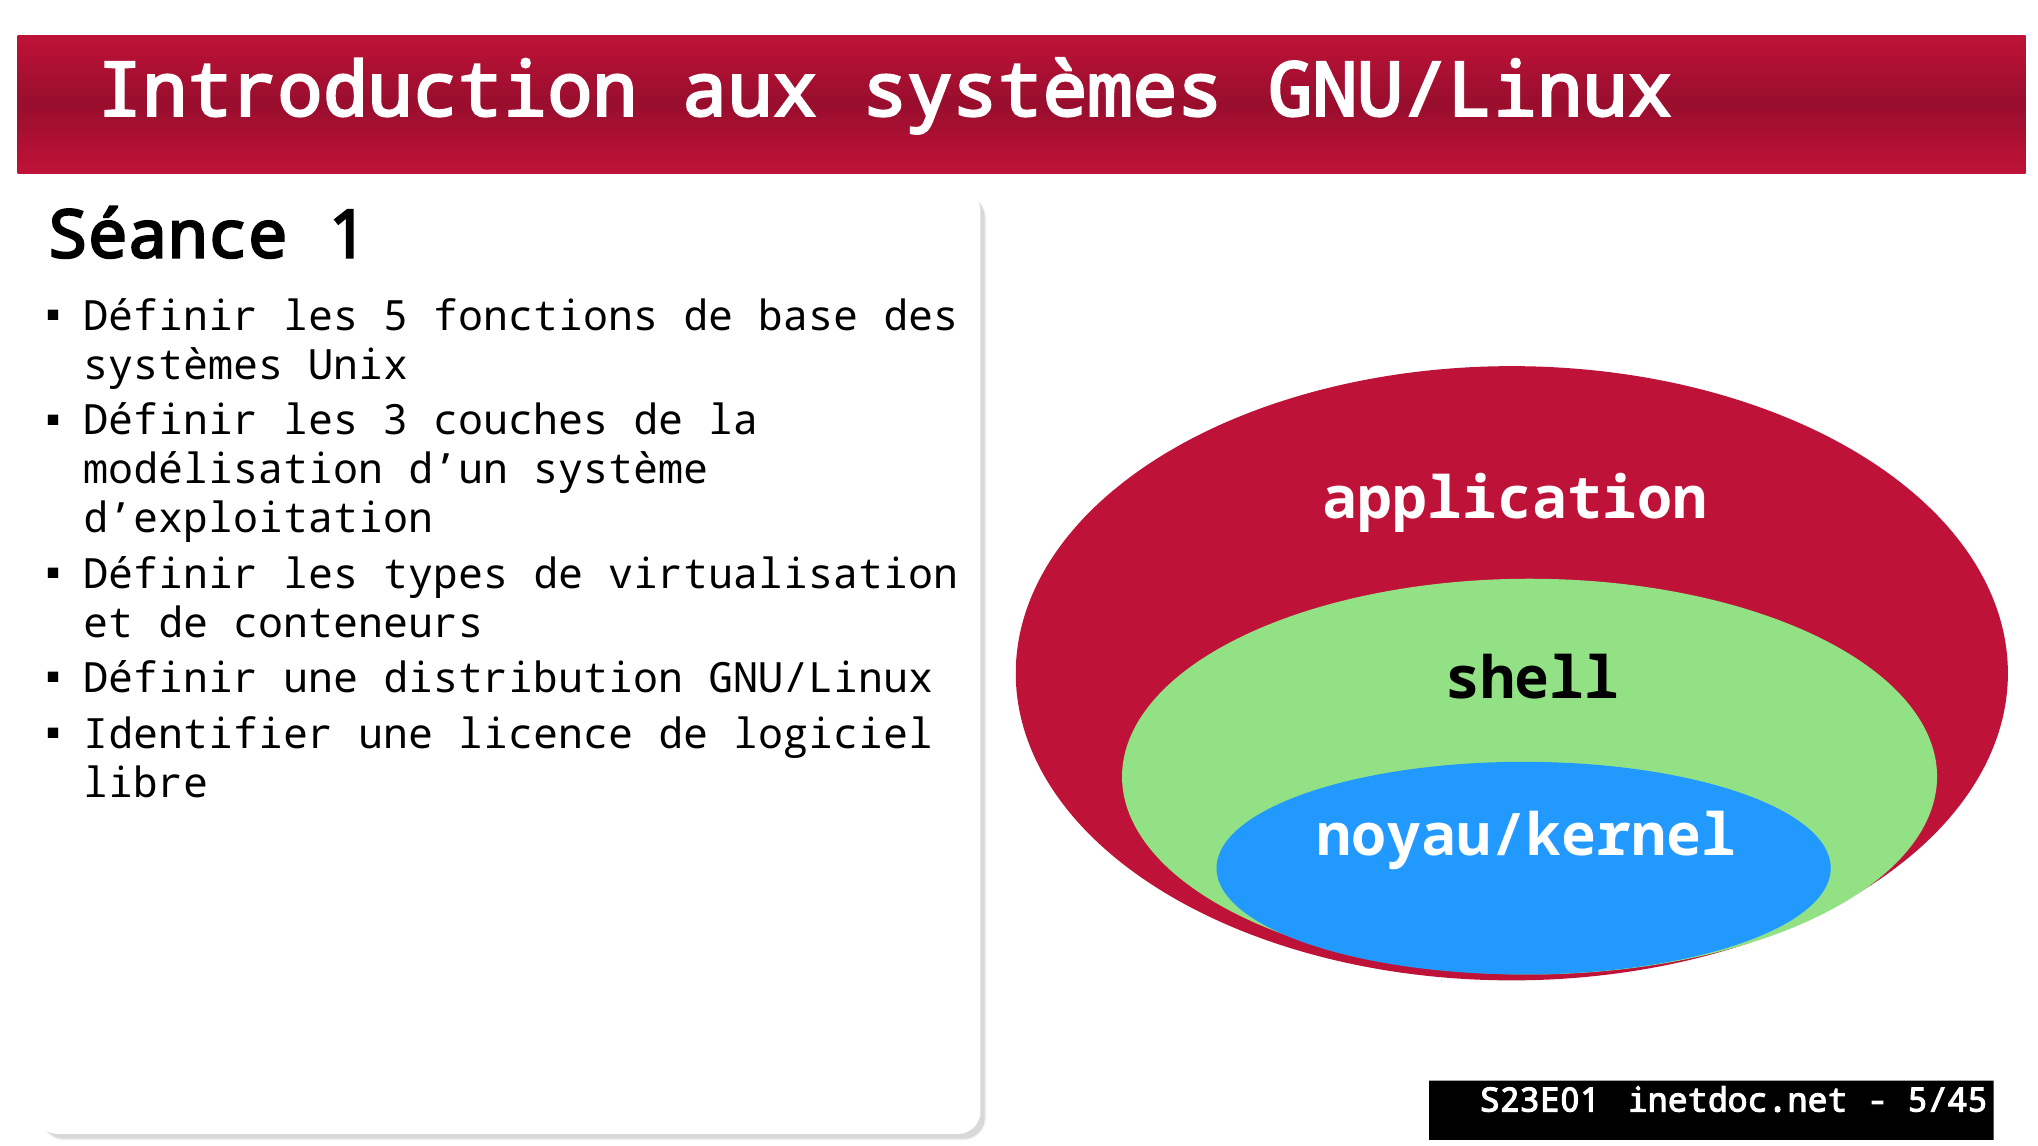

Introduction aux systèmes GNU/Linux
Séance 1
Définir les 5 fonctions de base des systèmes Unix
Définir les 3 couches de la modélisation d’un système d’exploitation
Définir les types de virtualisation et de conteneurs
Définir une distribution GNU/Linux
Identifier une licence de logiciel libre
application
shell
noyau/kernel
S23E01	inetdoc.net - /45